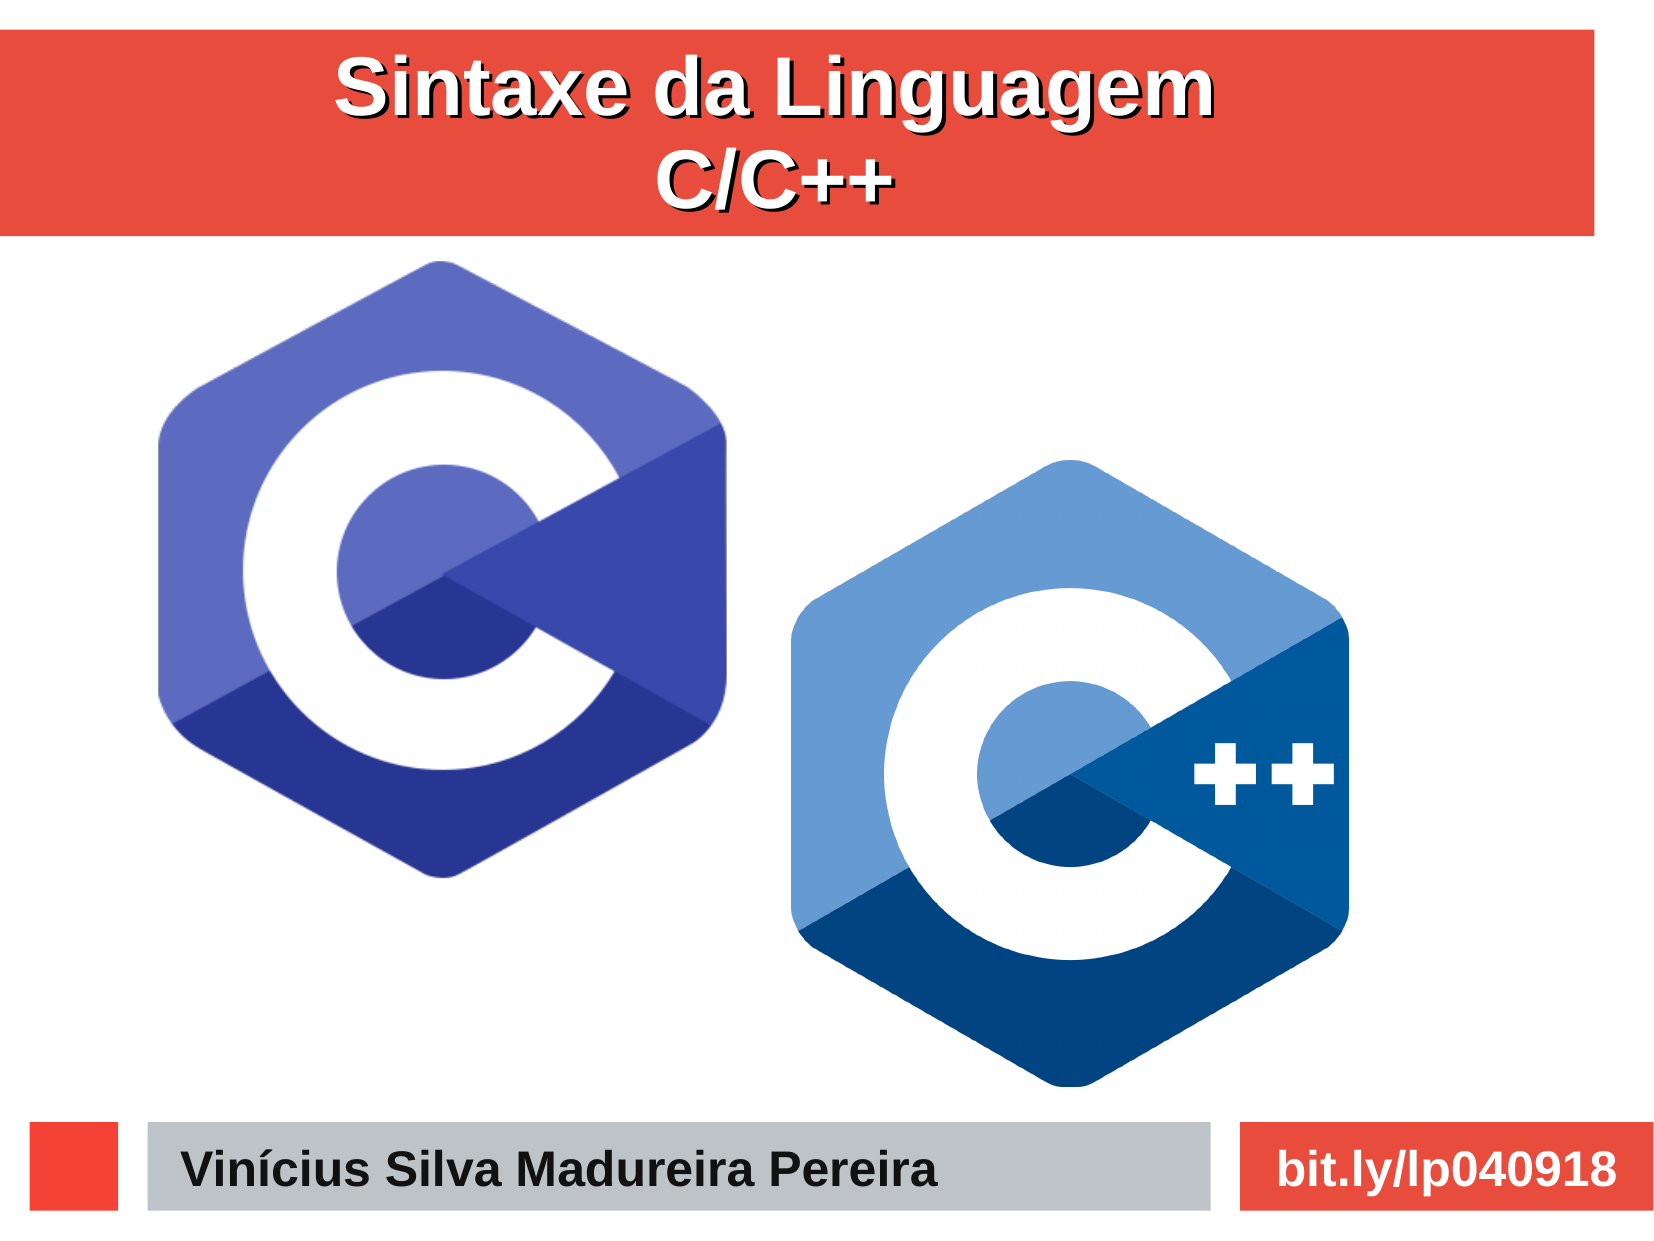

# Sintaxe da Linguagem C/C++
Vinícius Silva Madureira Pereira
bit.ly/lp040918